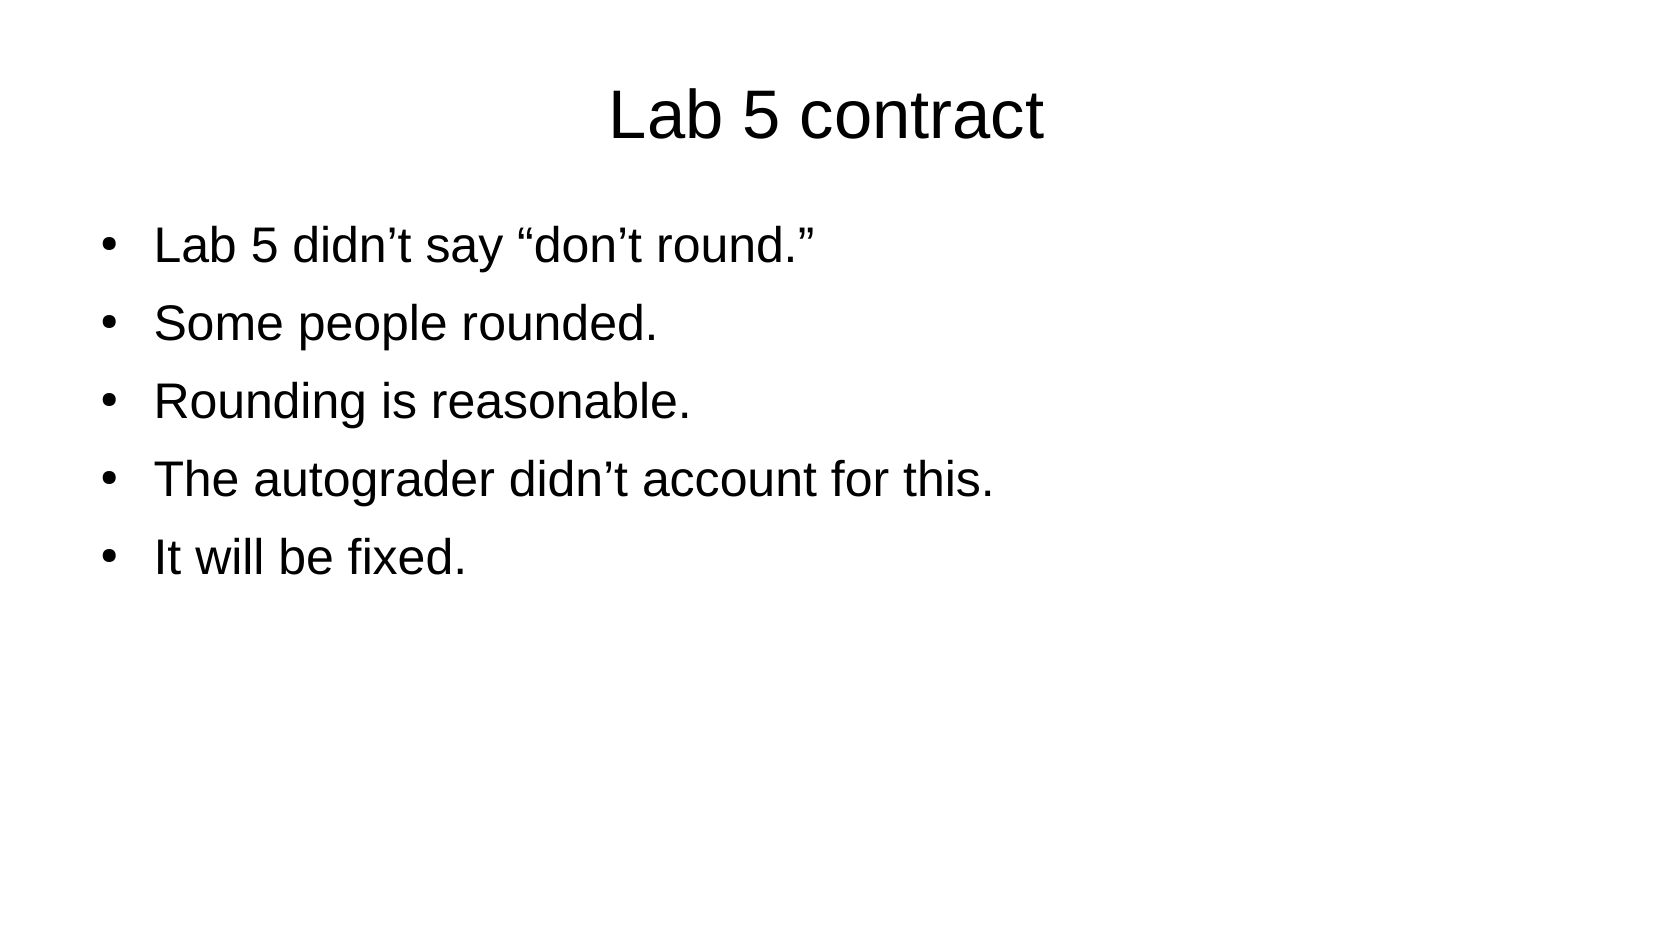

# Lab 5 contract
Lab 5 didn’t say “don’t round.”
Some people rounded.
Rounding is reasonable.
The autograder didn’t account for this.
It will be fixed.